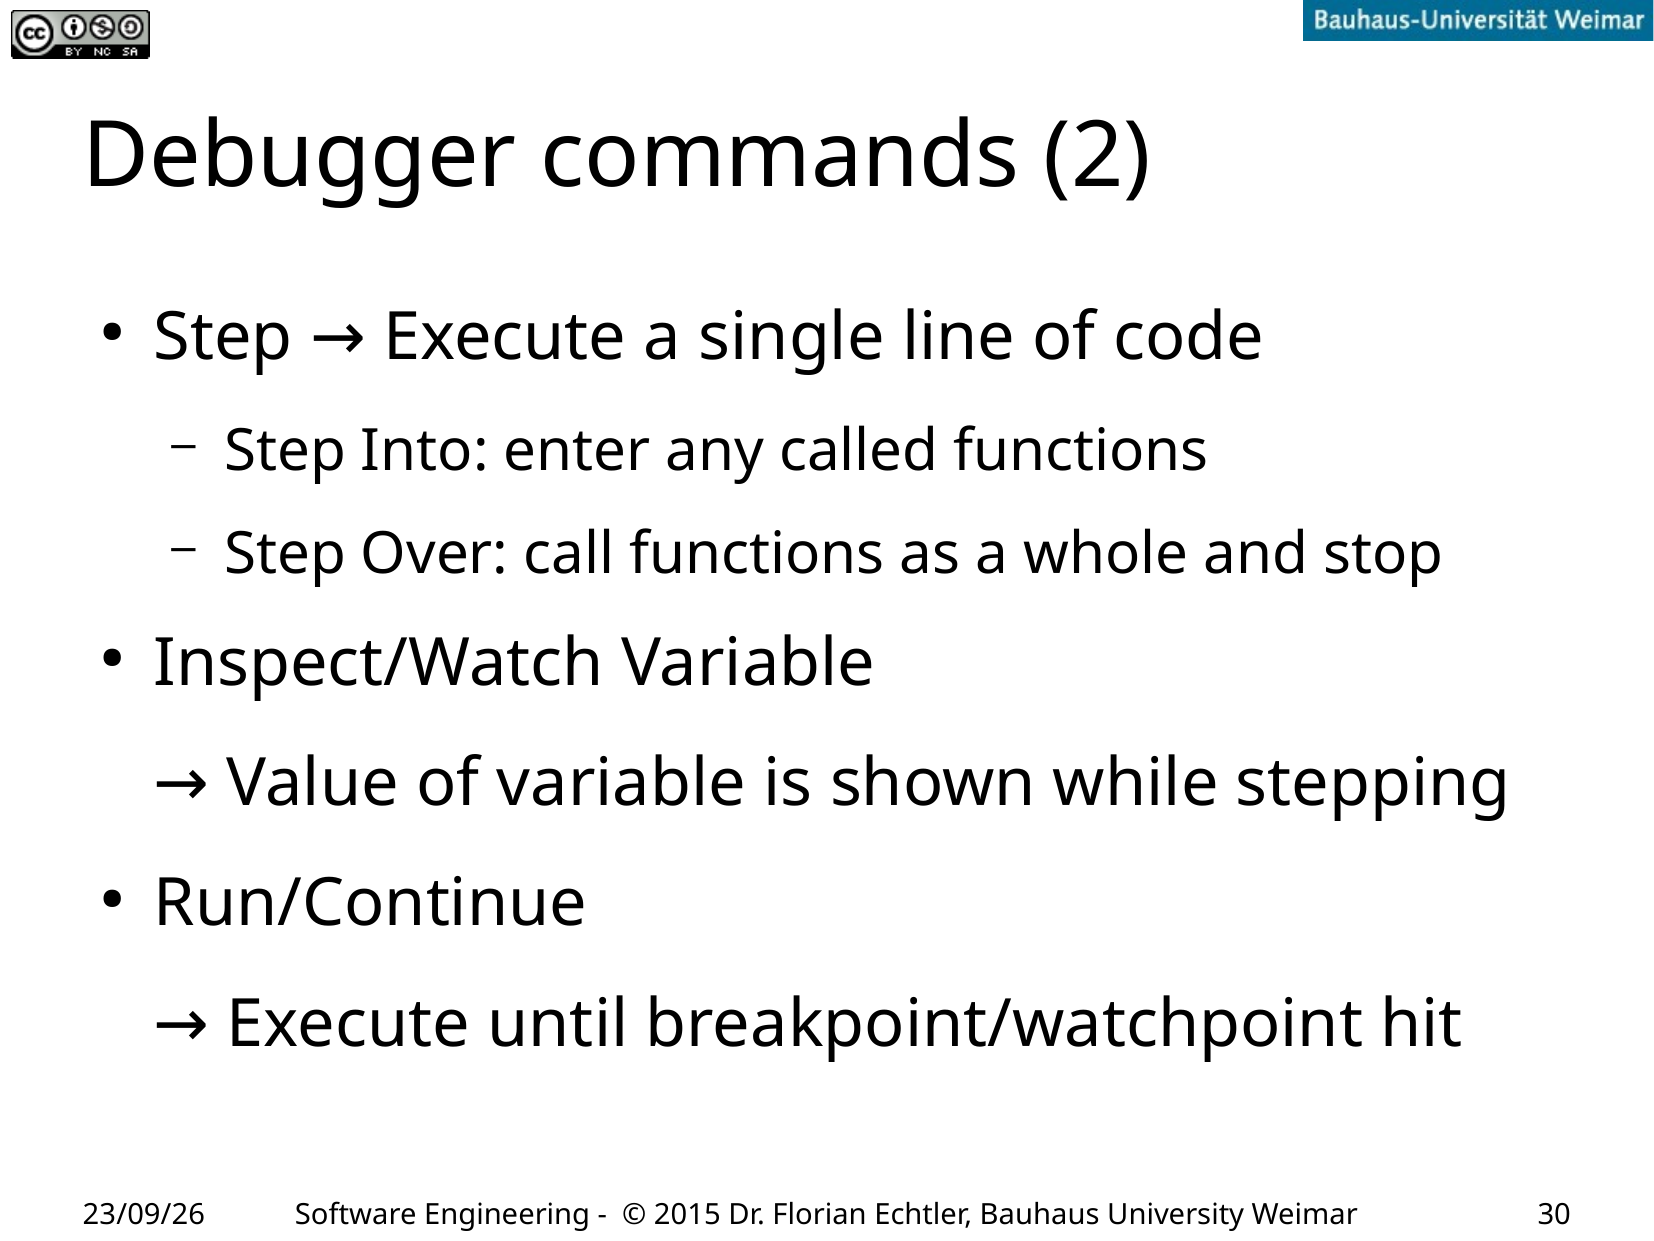

# Debugger commands (2)
Step → Execute a single line of code
Step Into: enter any called functions
Step Over: call functions as a whole and stop
Inspect/Watch Variable
→ Value of variable is shown while stepping
Run/Continue
→ Execute until breakpoint/watchpoint hit
Software Engineering - © 2015 Dr. Florian Echtler, Bauhaus University Weimar
30